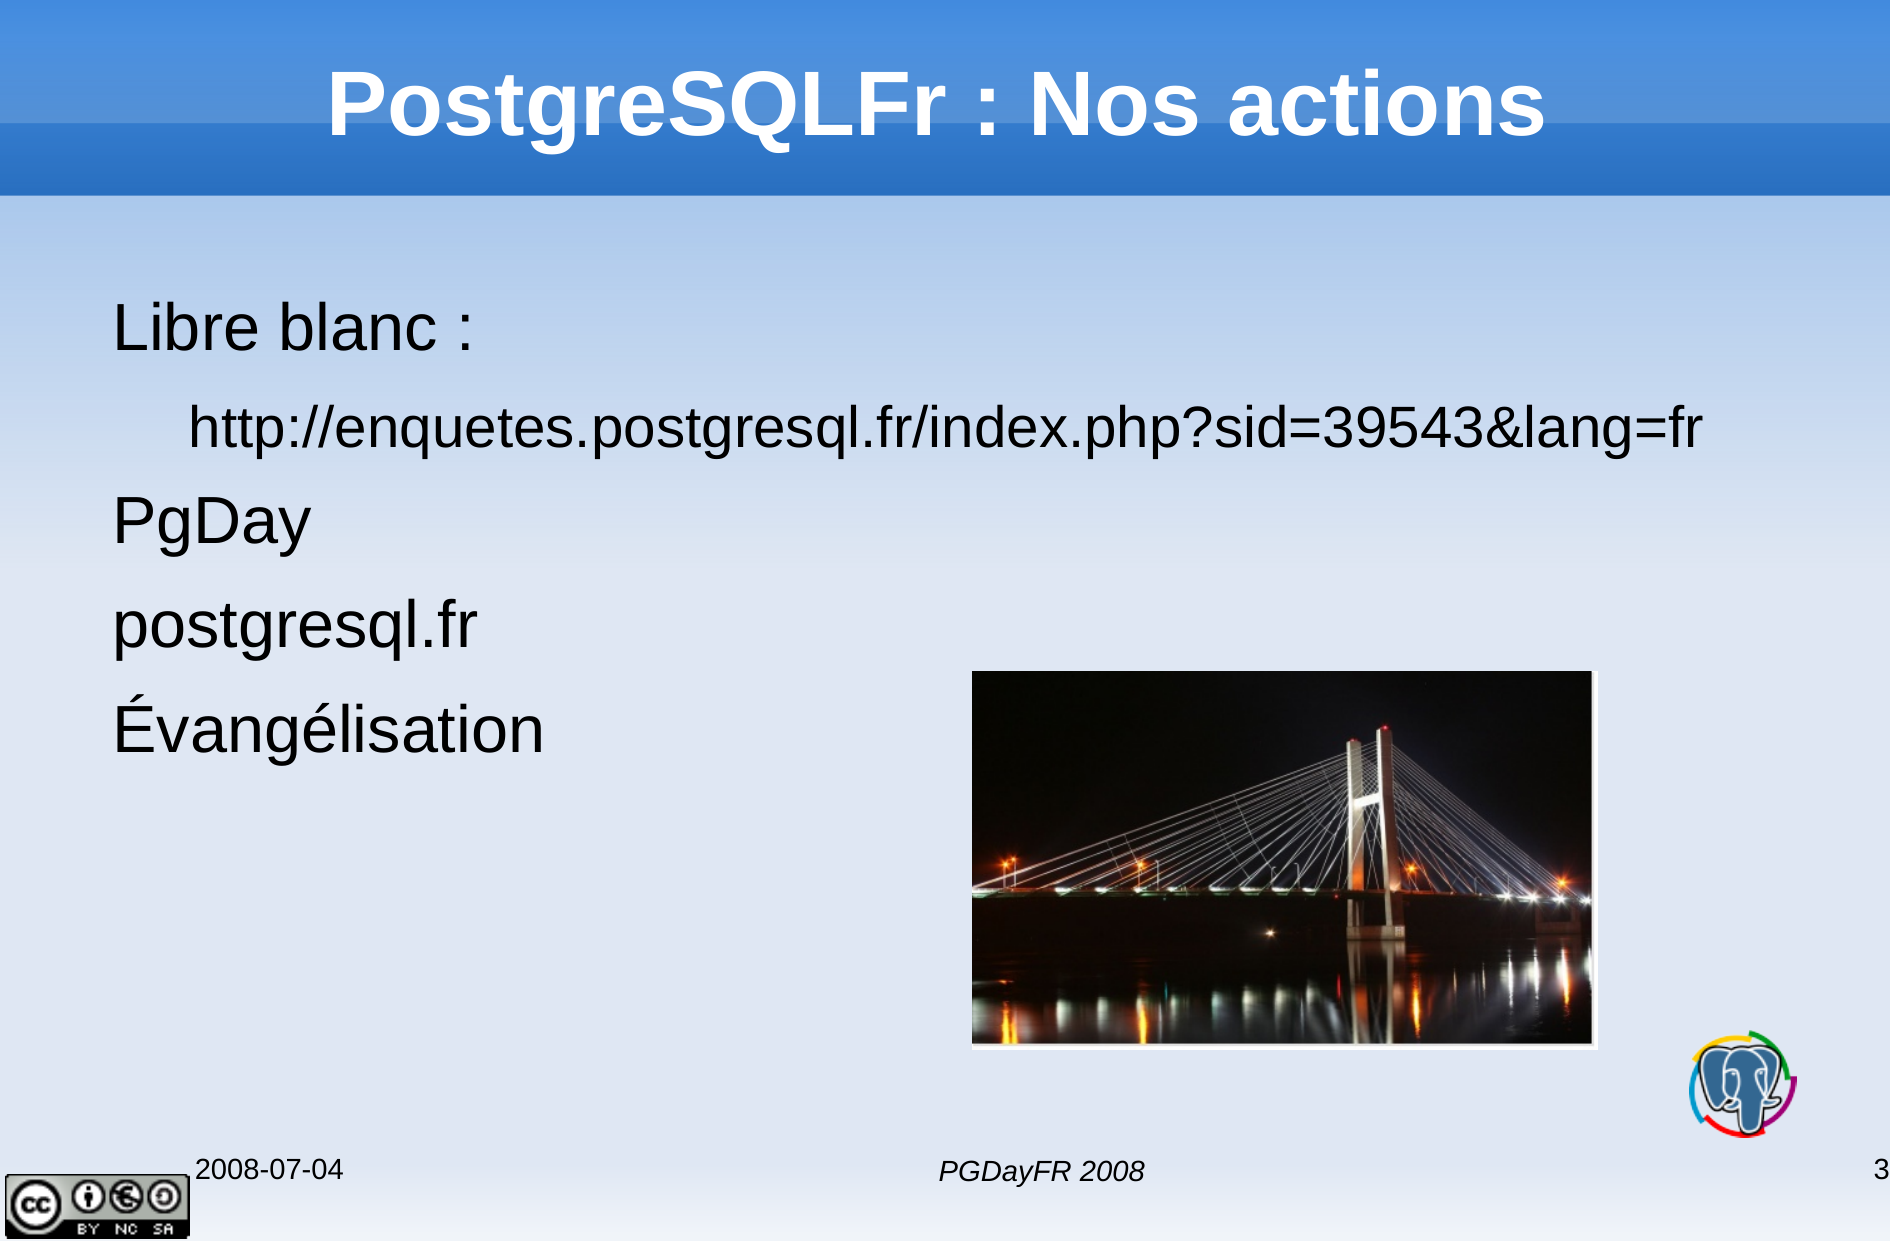

# PostgreSQLFr : Nos actions
Libre blanc :
http://enquetes.postgresql.fr/index.php?sid=39543&lang=fr
PgDay
postgresql.fr
Évangélisation
2008-07-04
3
PGDayFR 2008